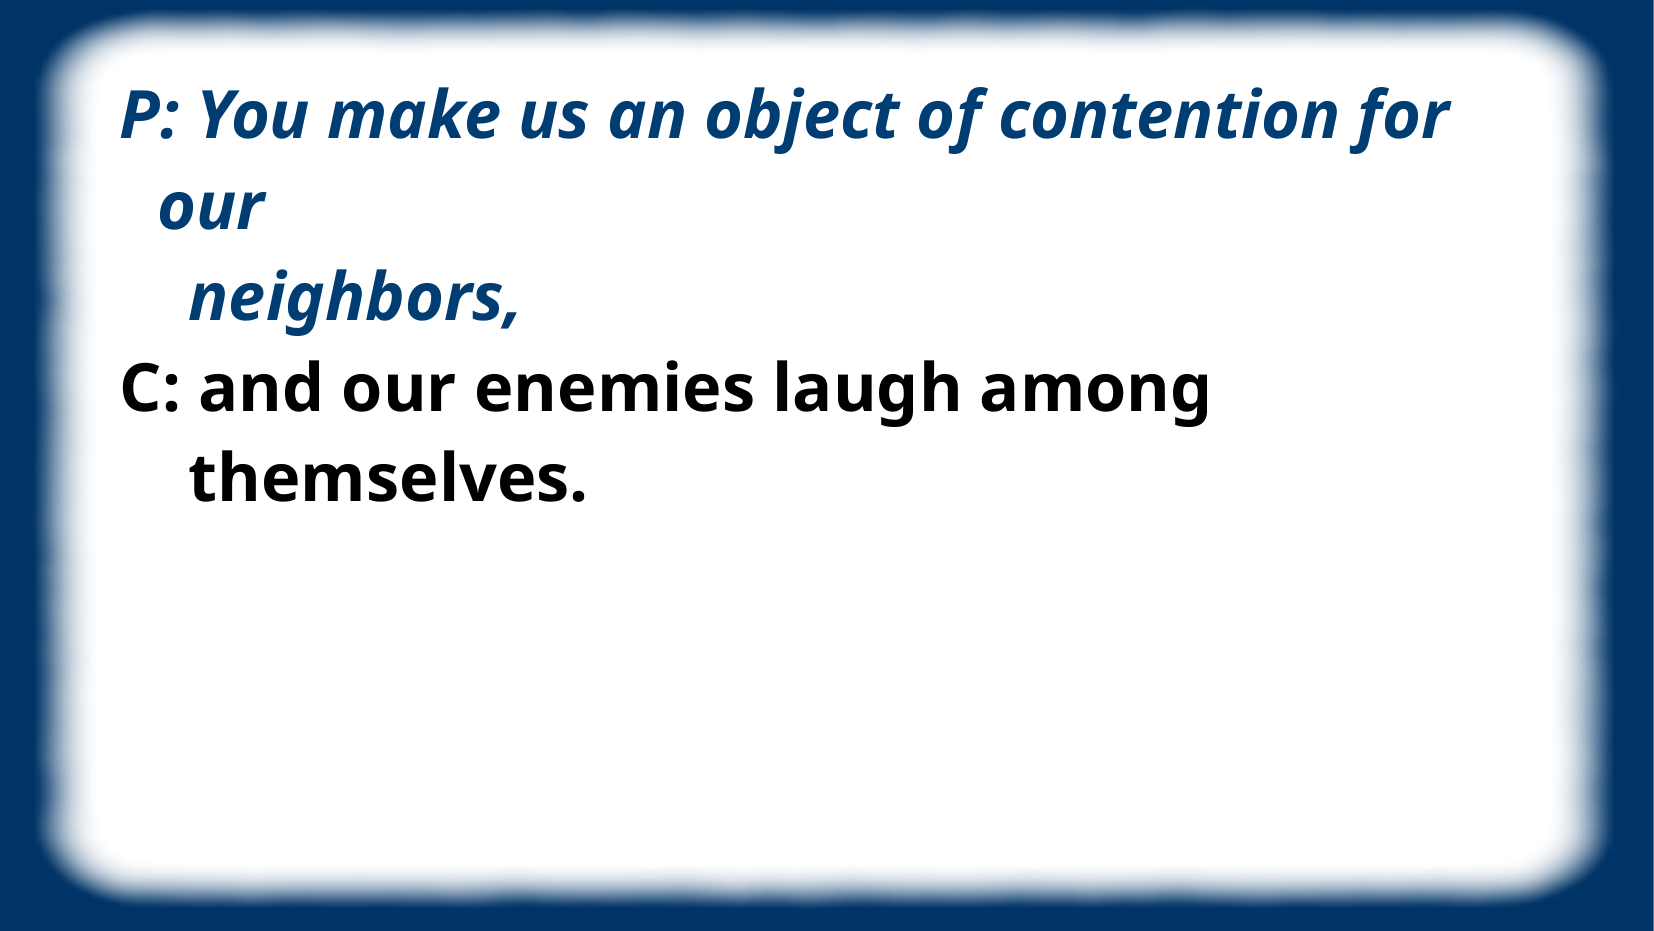

P: You make us an object of contention for our
 neighbors,
C: and our enemies laugh among
 themselves.